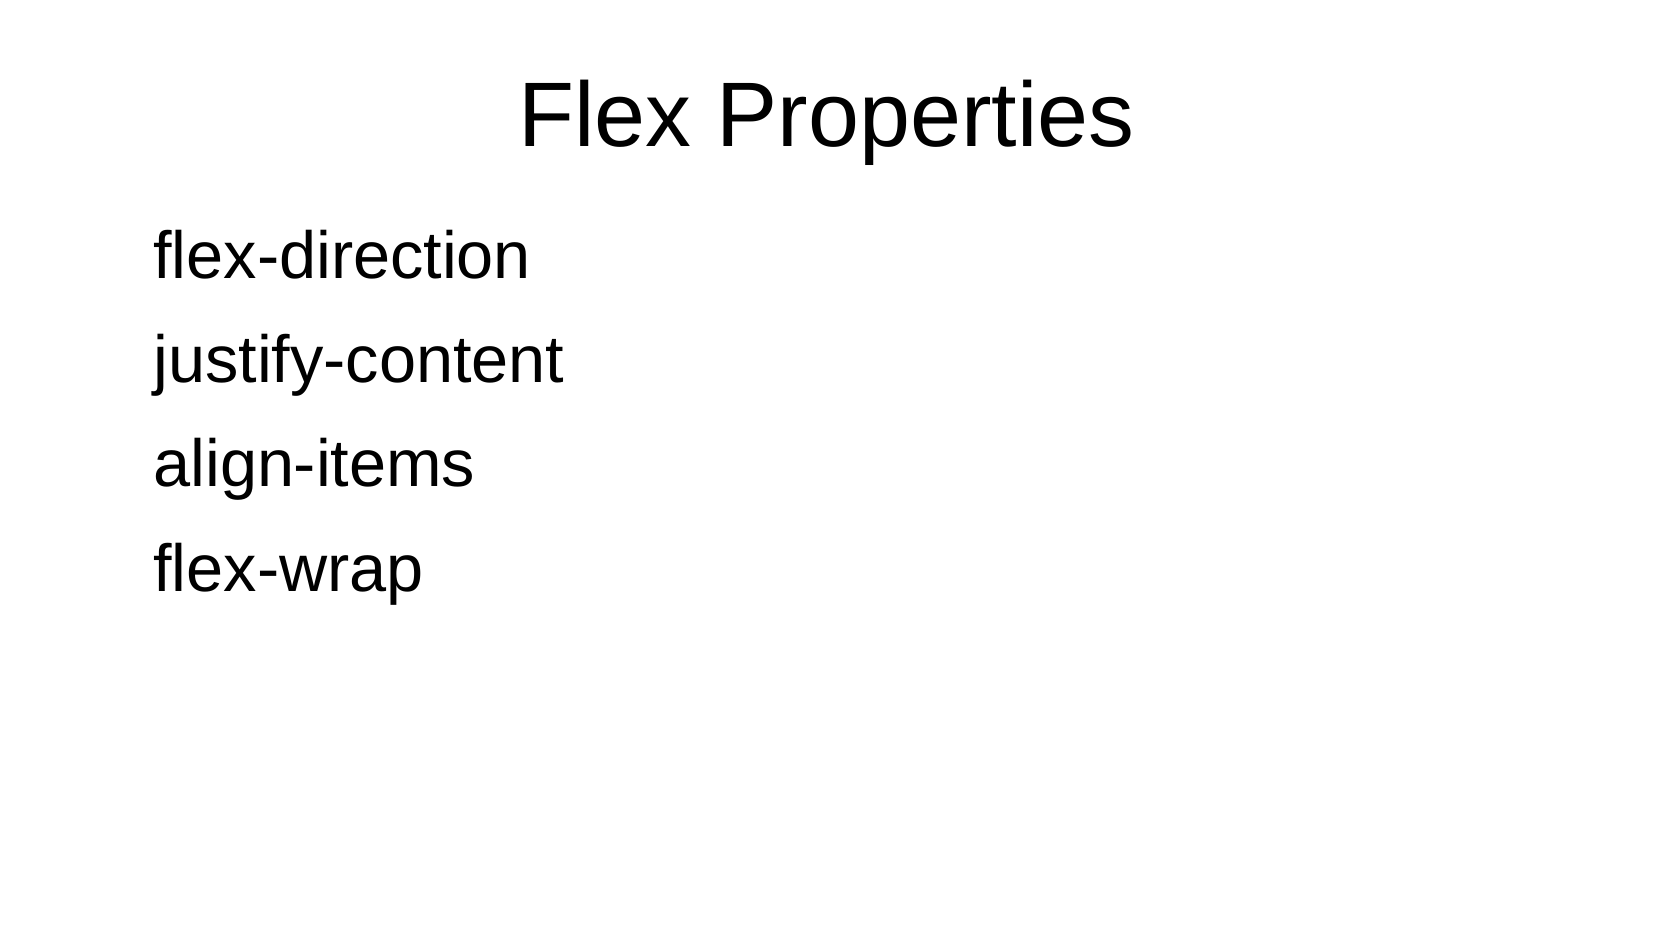

# Flex Properties
flex-direction
justify-content
align-items
flex-wrap